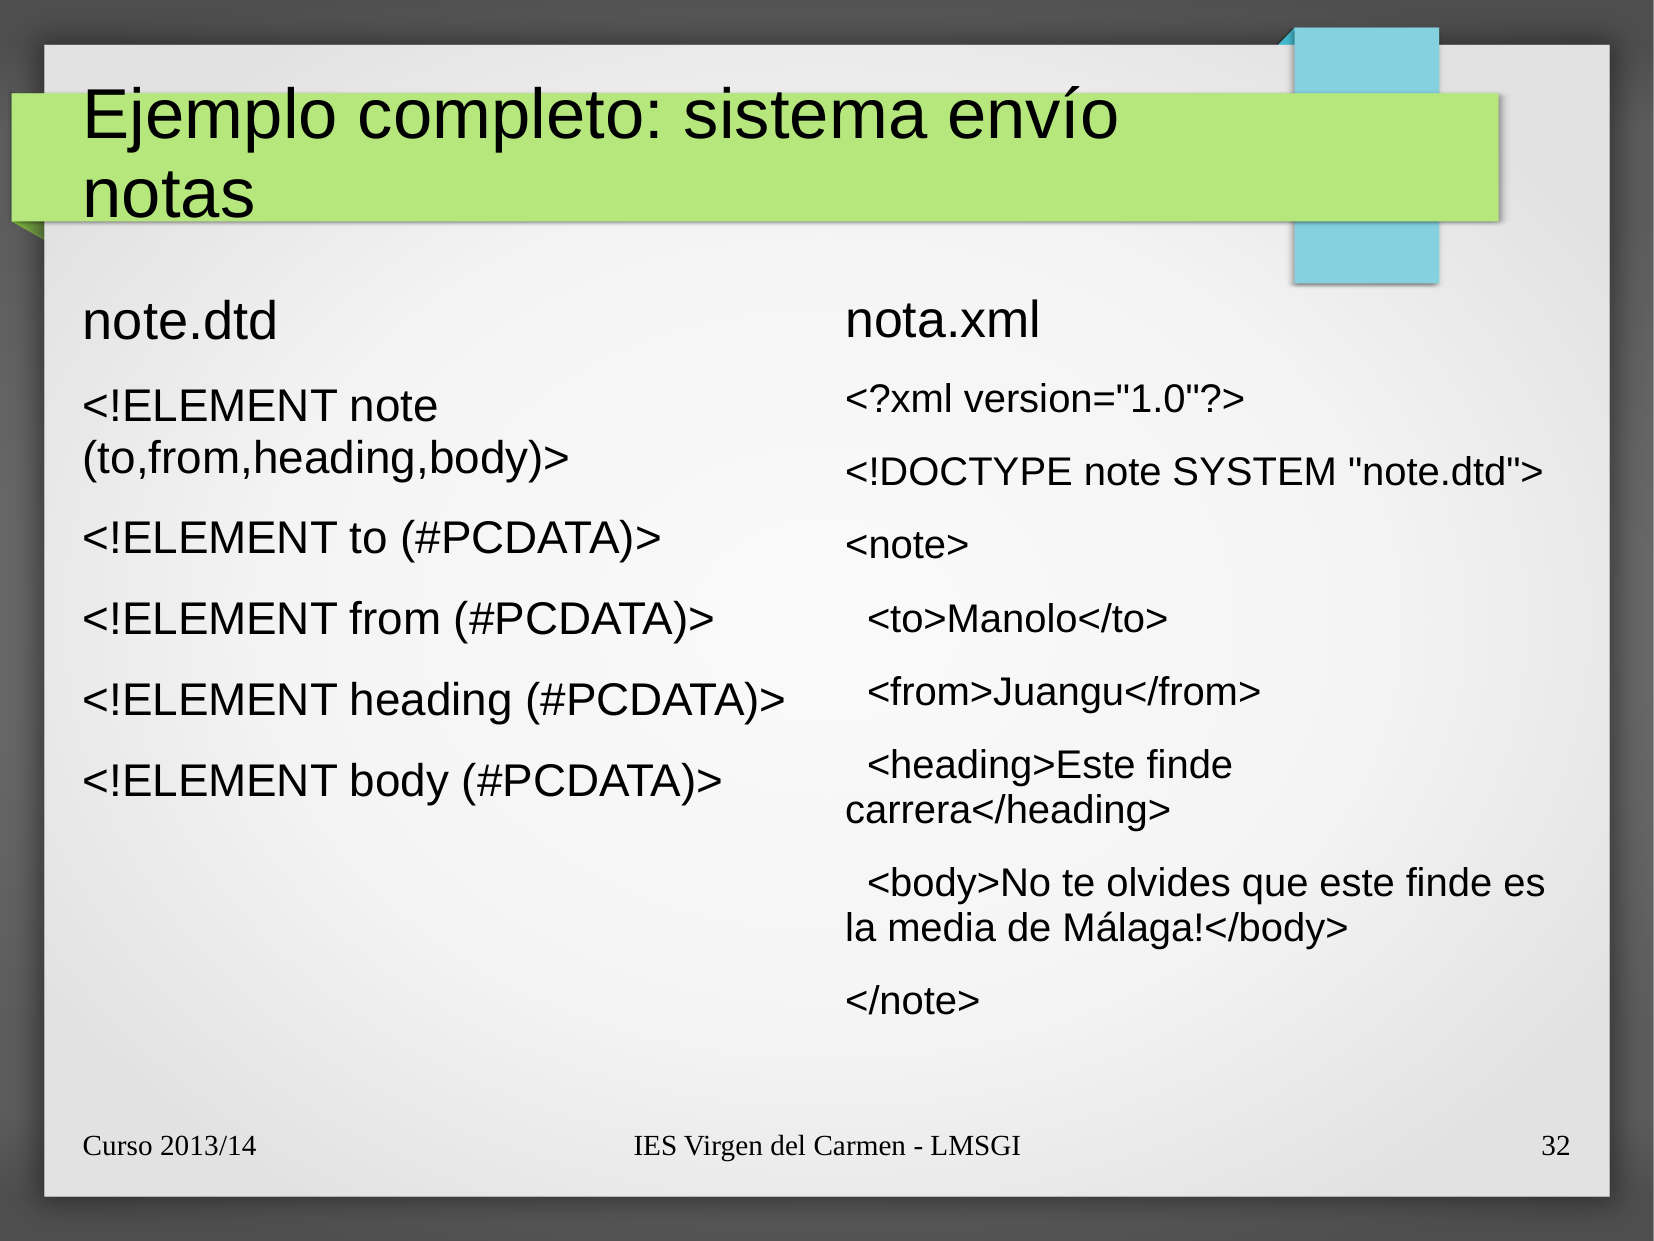

# Ejemplo completo: sistema envío notas
note.dtd
<!ELEMENT note (to,from,heading,body)>
<!ELEMENT to (#PCDATA)>
<!ELEMENT from (#PCDATA)>
<!ELEMENT heading (#PCDATA)>
<!ELEMENT body (#PCDATA)>
nota.xml
<?xml version="1.0"?>
<!DOCTYPE note SYSTEM "note.dtd">
<note>
 <to>Manolo</to>
 <from>Juangu</from>
 <heading>Este finde carrera</heading>
 <body>No te olvides que este finde es la media de Málaga!</body>
</note>
Curso 2013/14
IES Virgen del Carmen - LMSGI
32